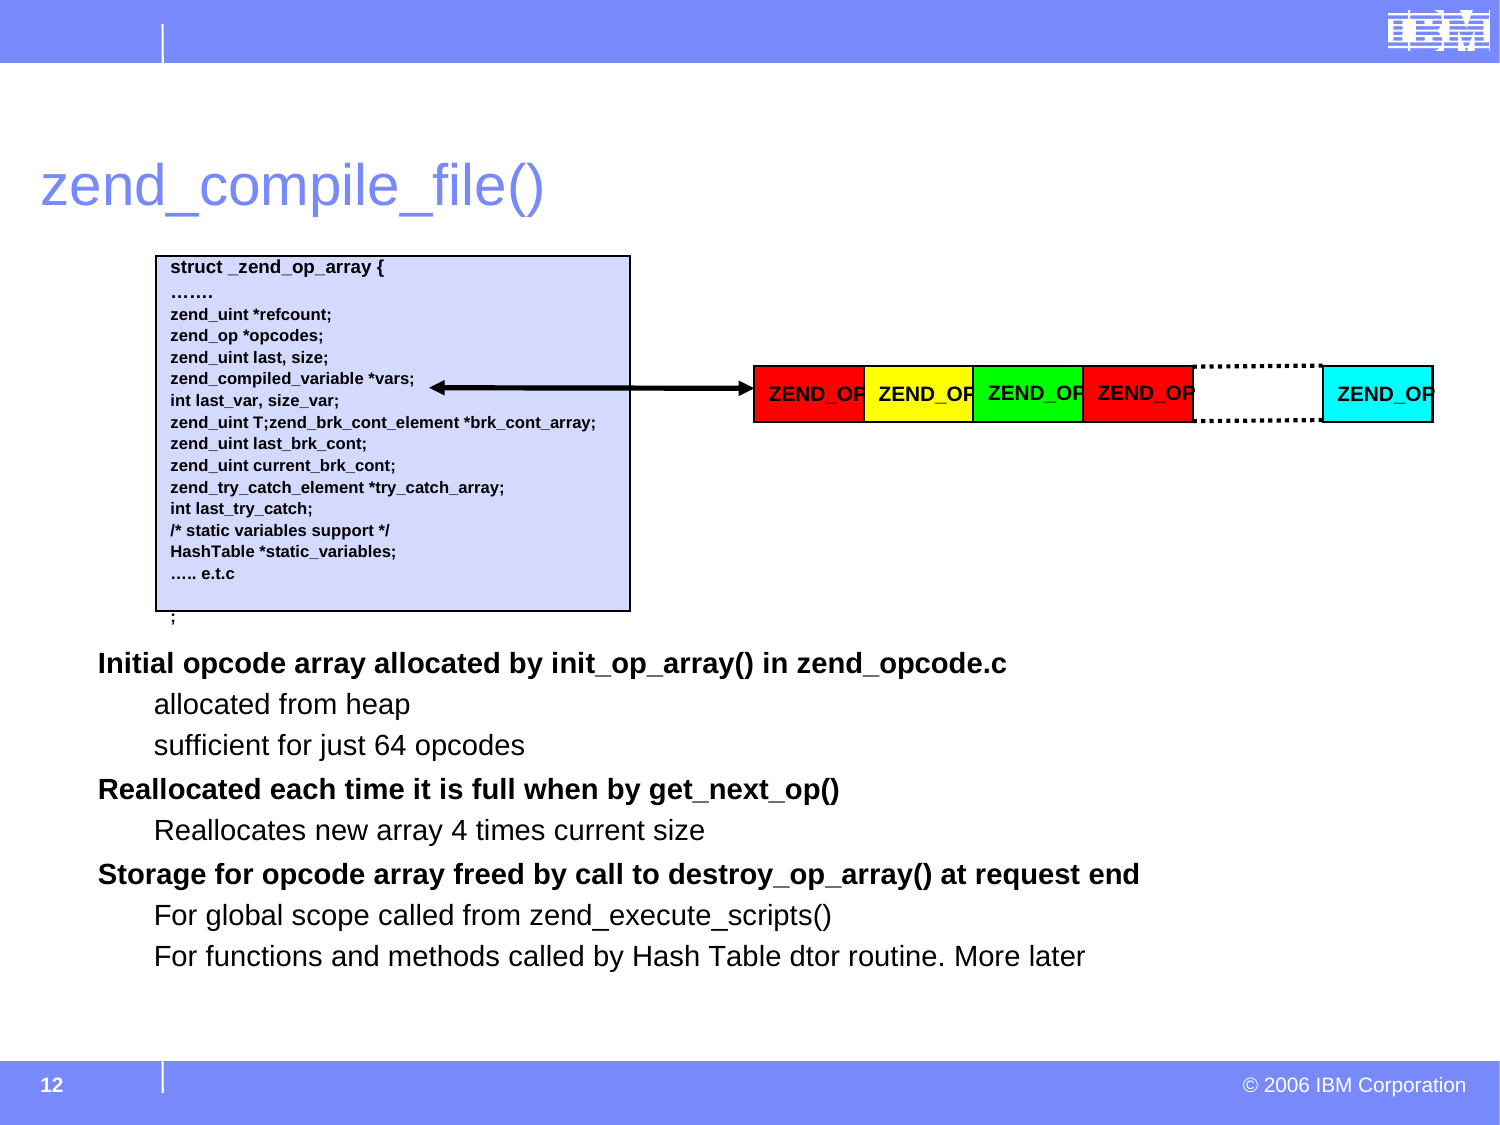

# zend_compile_file()‏
struct _zend_op_array {
…….
zend_uint *refcount;
zend_op *opcodes;
zend_uint last, size;
zend_compiled_variable *vars;
int last_var, size_var;
zend_uint T;zend_brk_cont_element *brk_cont_array;
zend_uint last_brk_cont;
zend_uint current_brk_cont;
zend_try_catch_element *try_catch_array;
int last_try_catch;
/* static variables support */
HashTable *static_variables;
….. e.t.c
;
ZEND_OP
ZEND_OP
ZEND_OP
ZEND_OP
ZEND_OP
Initial opcode array allocated by init_op_array() in zend_opcode.c
allocated from heap
sufficient for just 64 opcodes
Reallocated each time it is full when by get_next_op()
Reallocates new array 4 times current size
Storage for opcode array freed by call to destroy_op_array() at request end
For global scope called from zend_execute_scripts()‏
For functions and methods called by Hash Table dtor routine. More later
12